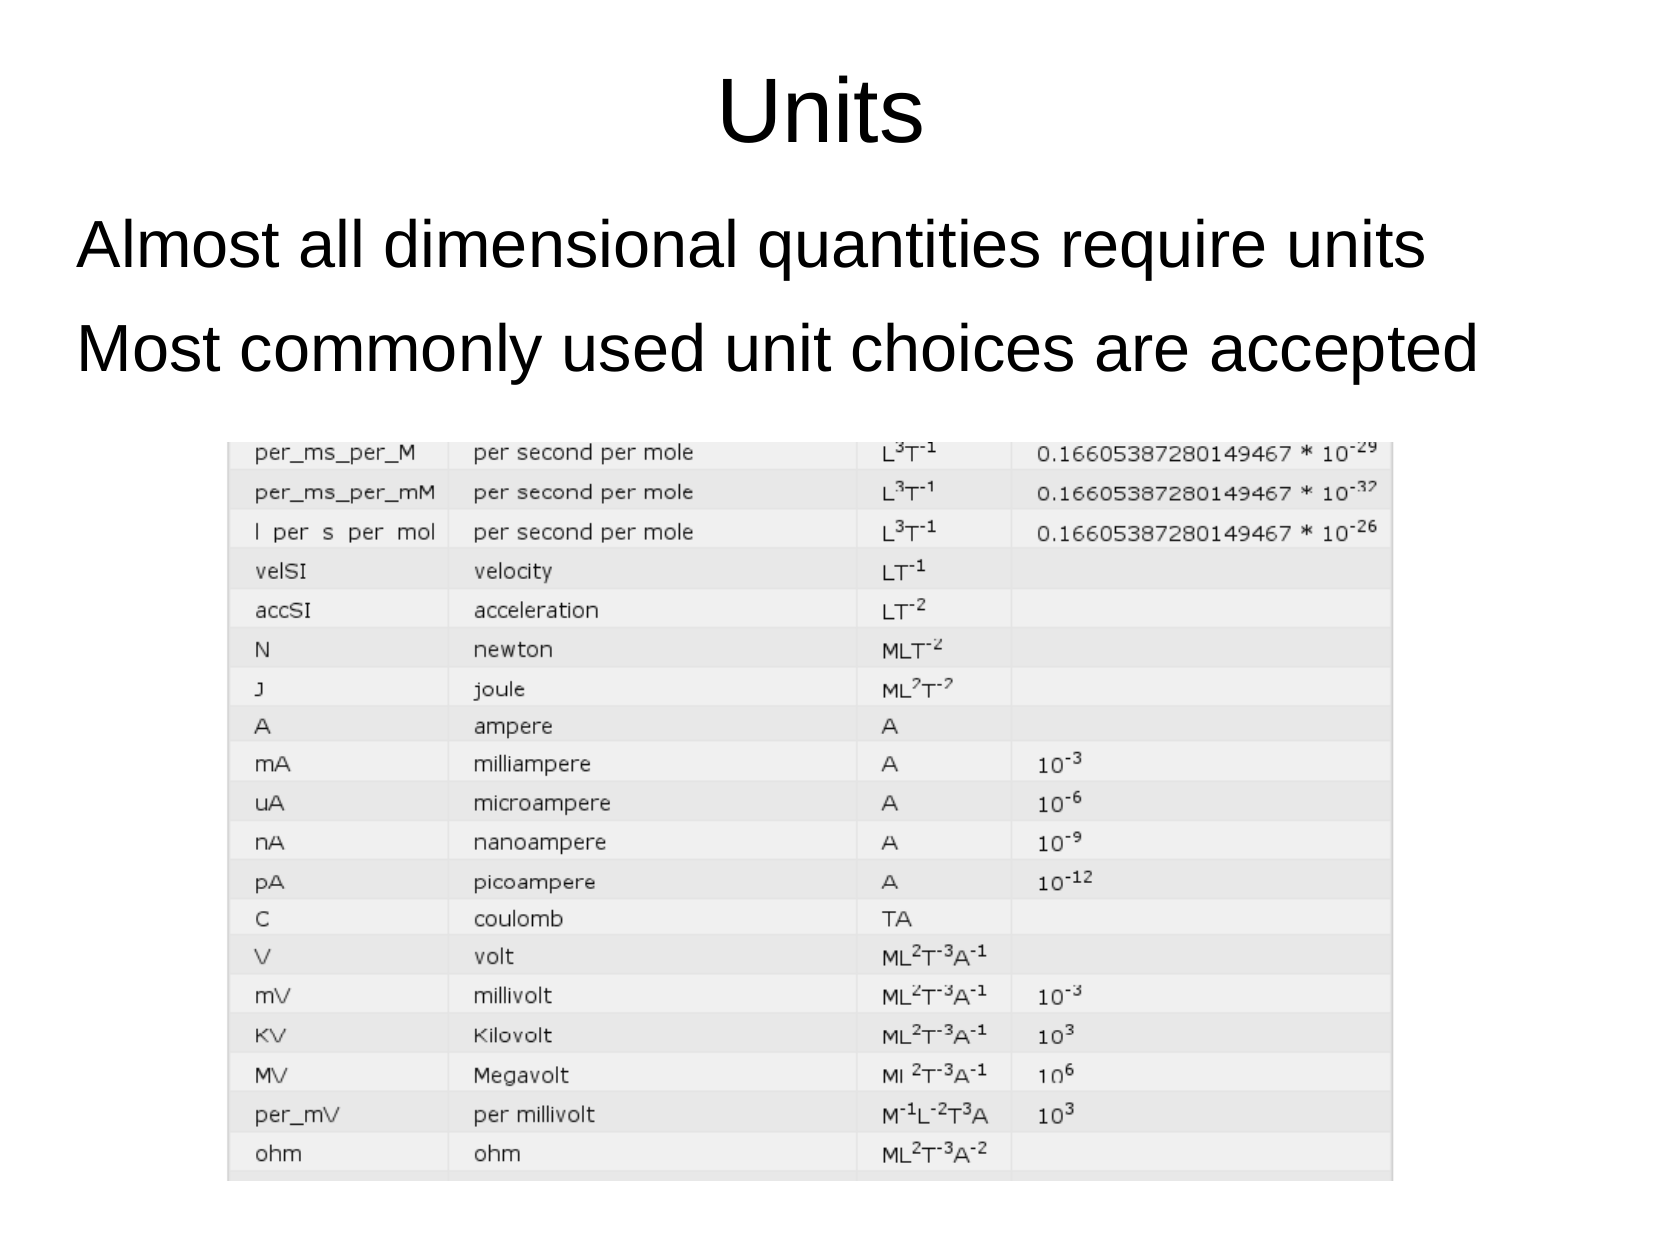

# Units
Almost all dimensional quantities require units
Most commonly used unit choices are accepted